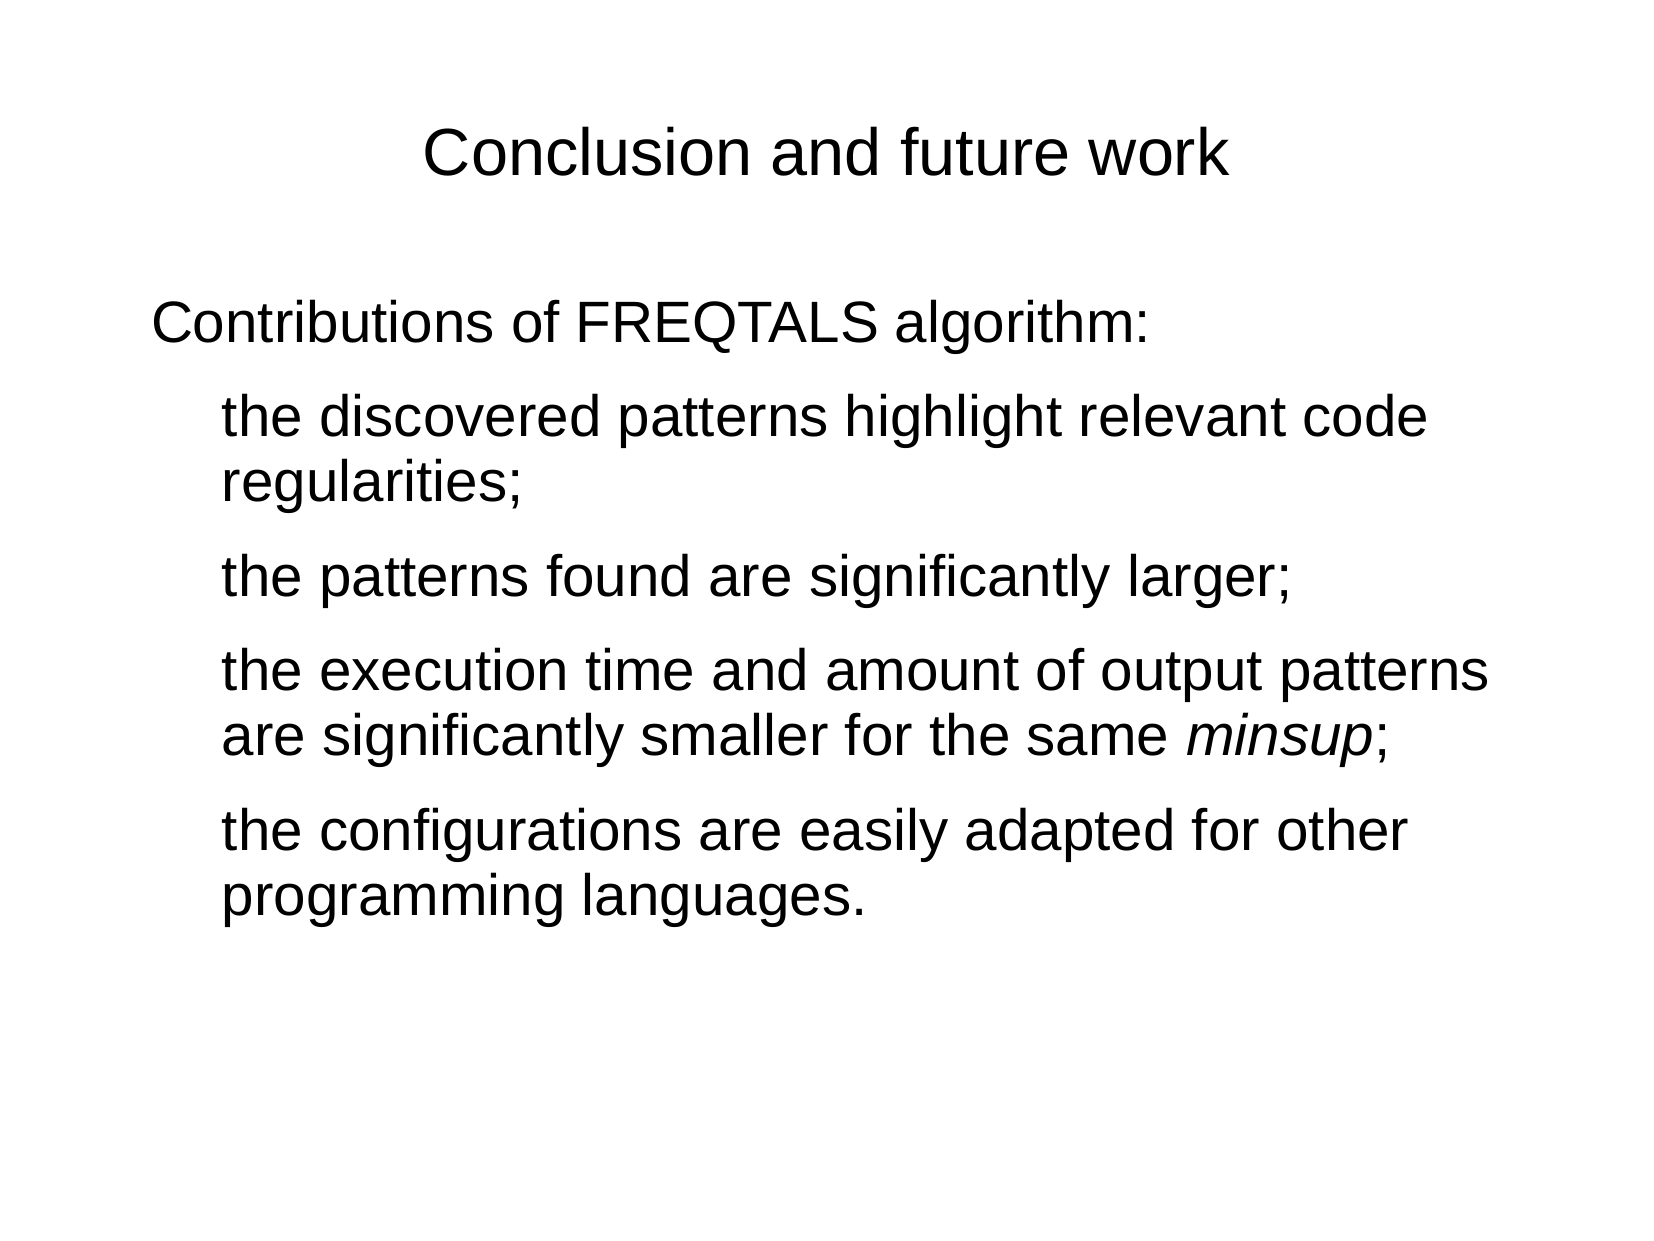

# Conclusion and future work
Contributions of FREQTALS algorithm:
the discovered patterns highlight relevant code regularities;
the patterns found are significantly larger;
the execution time and amount of output patterns are significantly smaller for the same minsup;
the configurations are easily adapted for other programming languages.
24